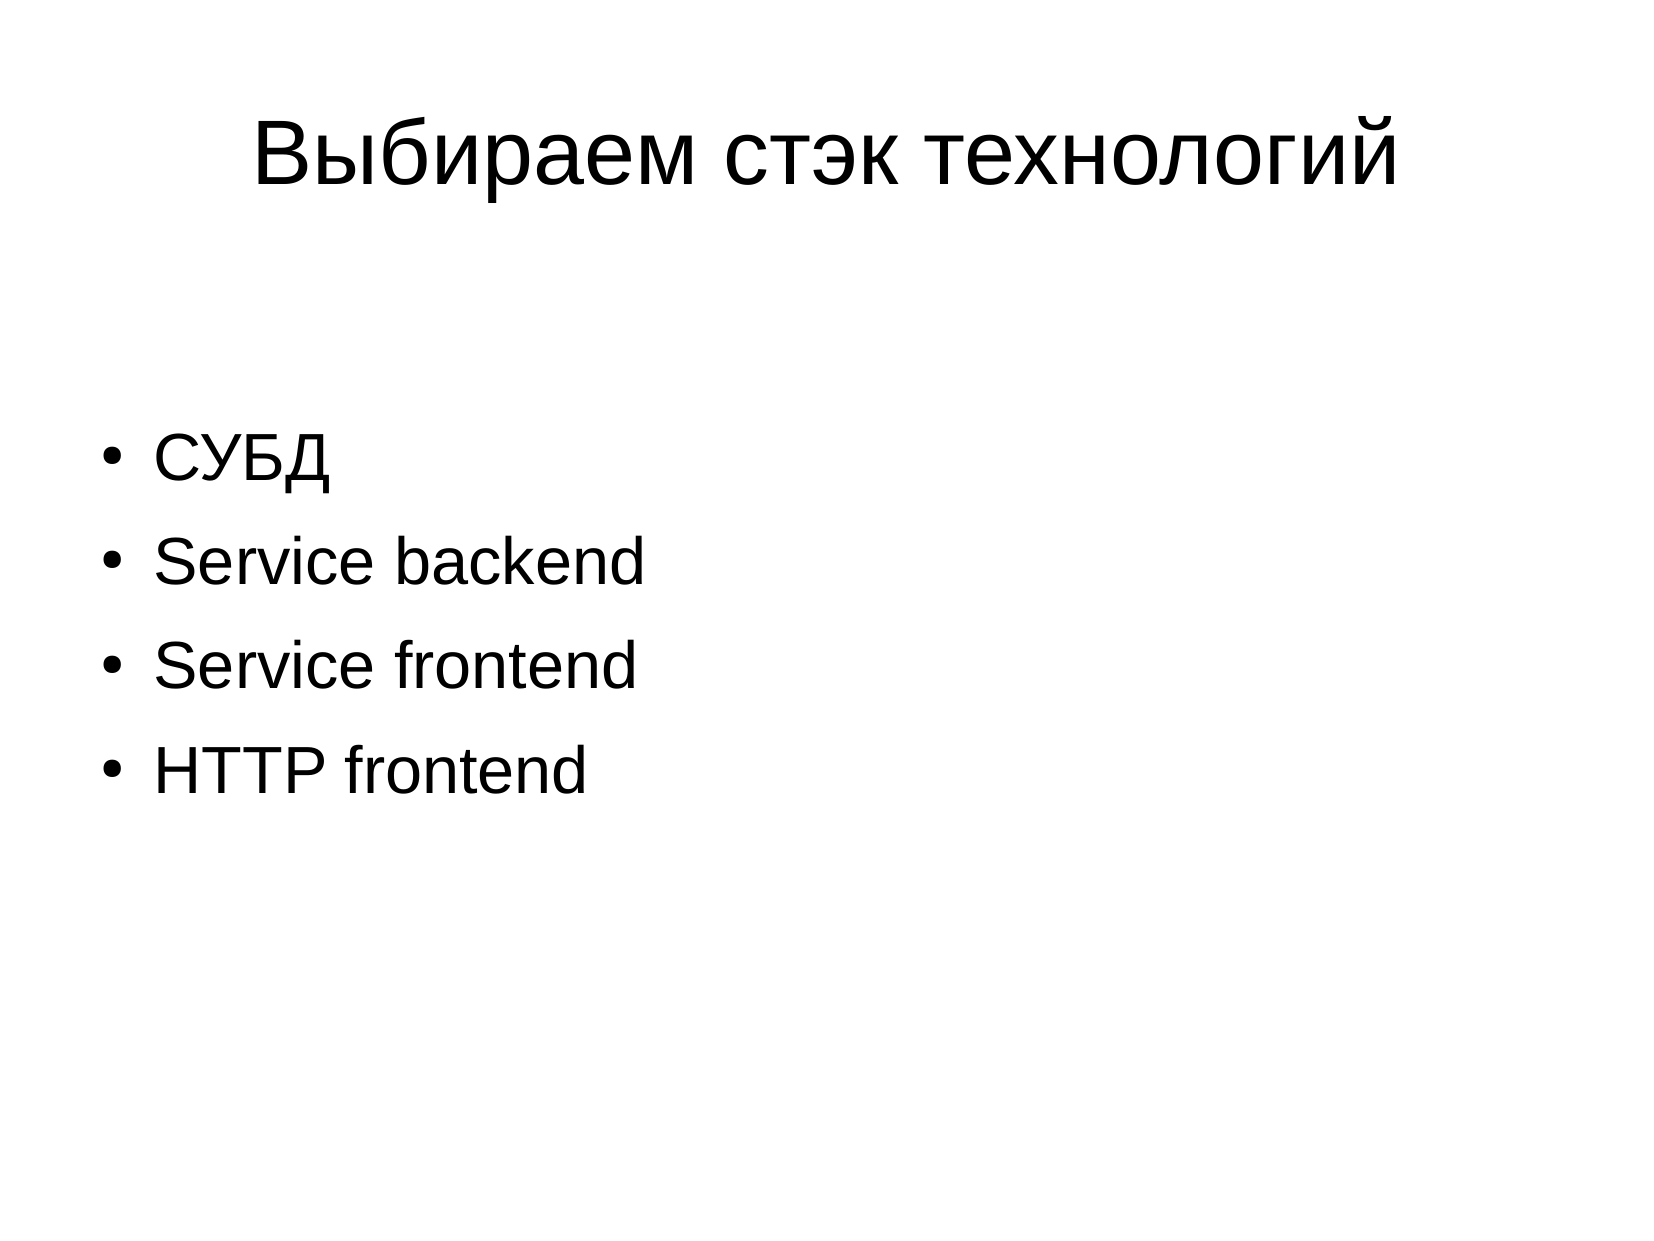

# Выбираем стэк технологий
СУБД
Service backend
Service frontend
HTTP frontend